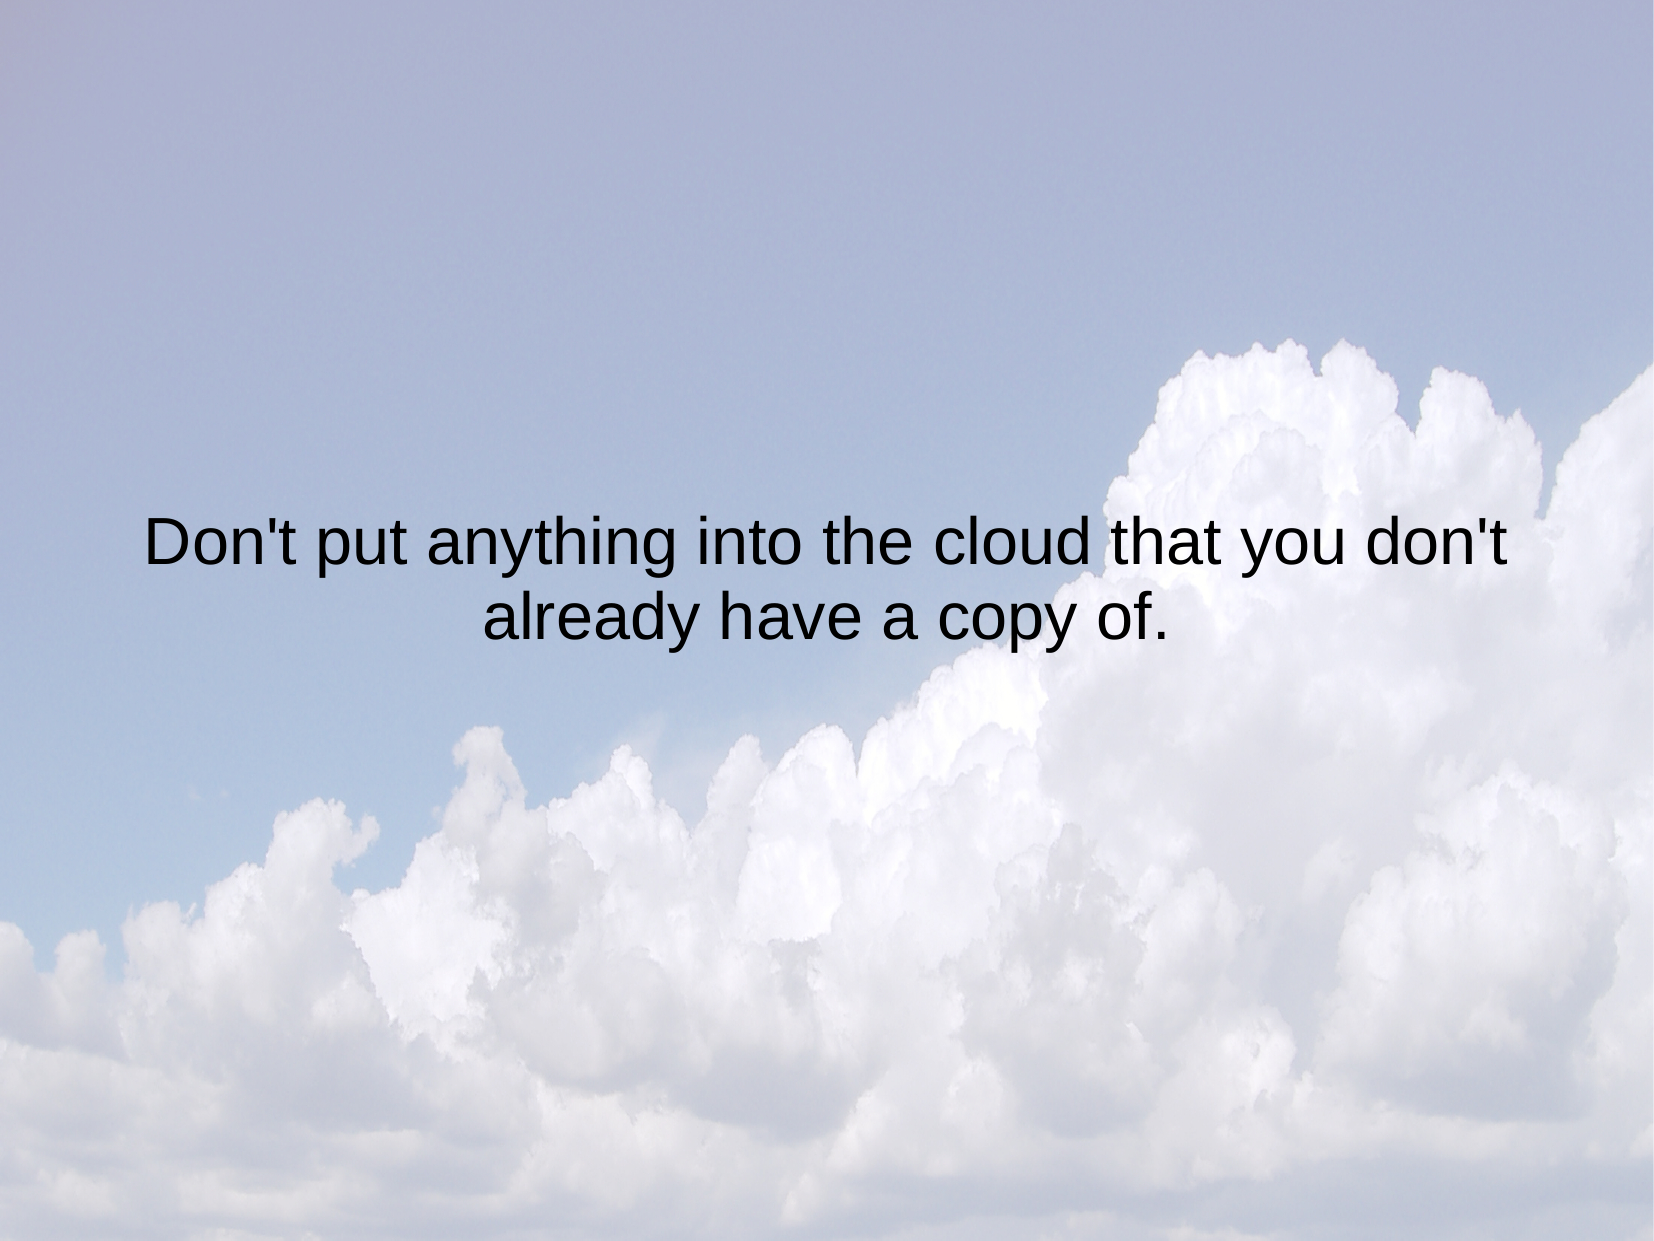

Don't put anything into the cloud that you don't already have a copy of.